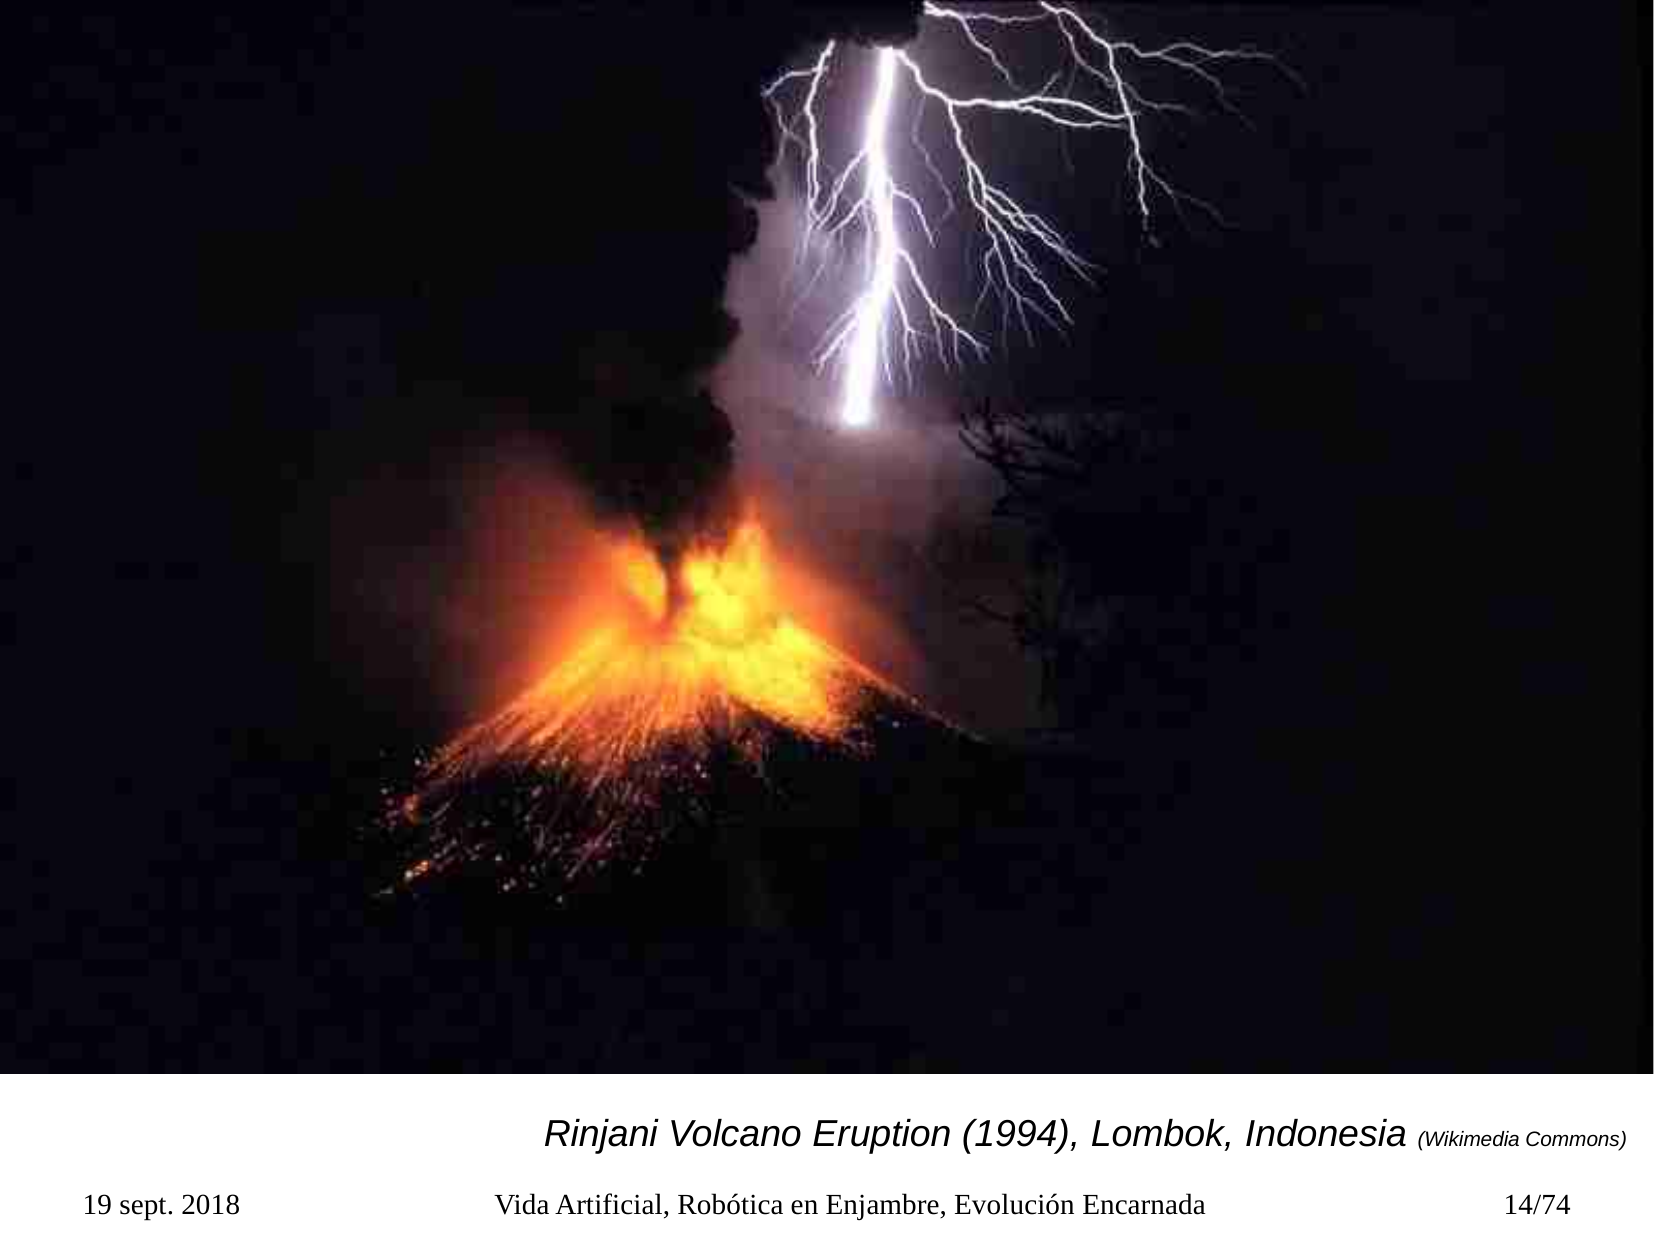

Rinjani Volcano Eruption (1994), Lombok, Indonesia (Wikimedia Commons)
19 sept. 2018
Vida Artificial, Robótica en Enjambre, Evolución Encarnada
14